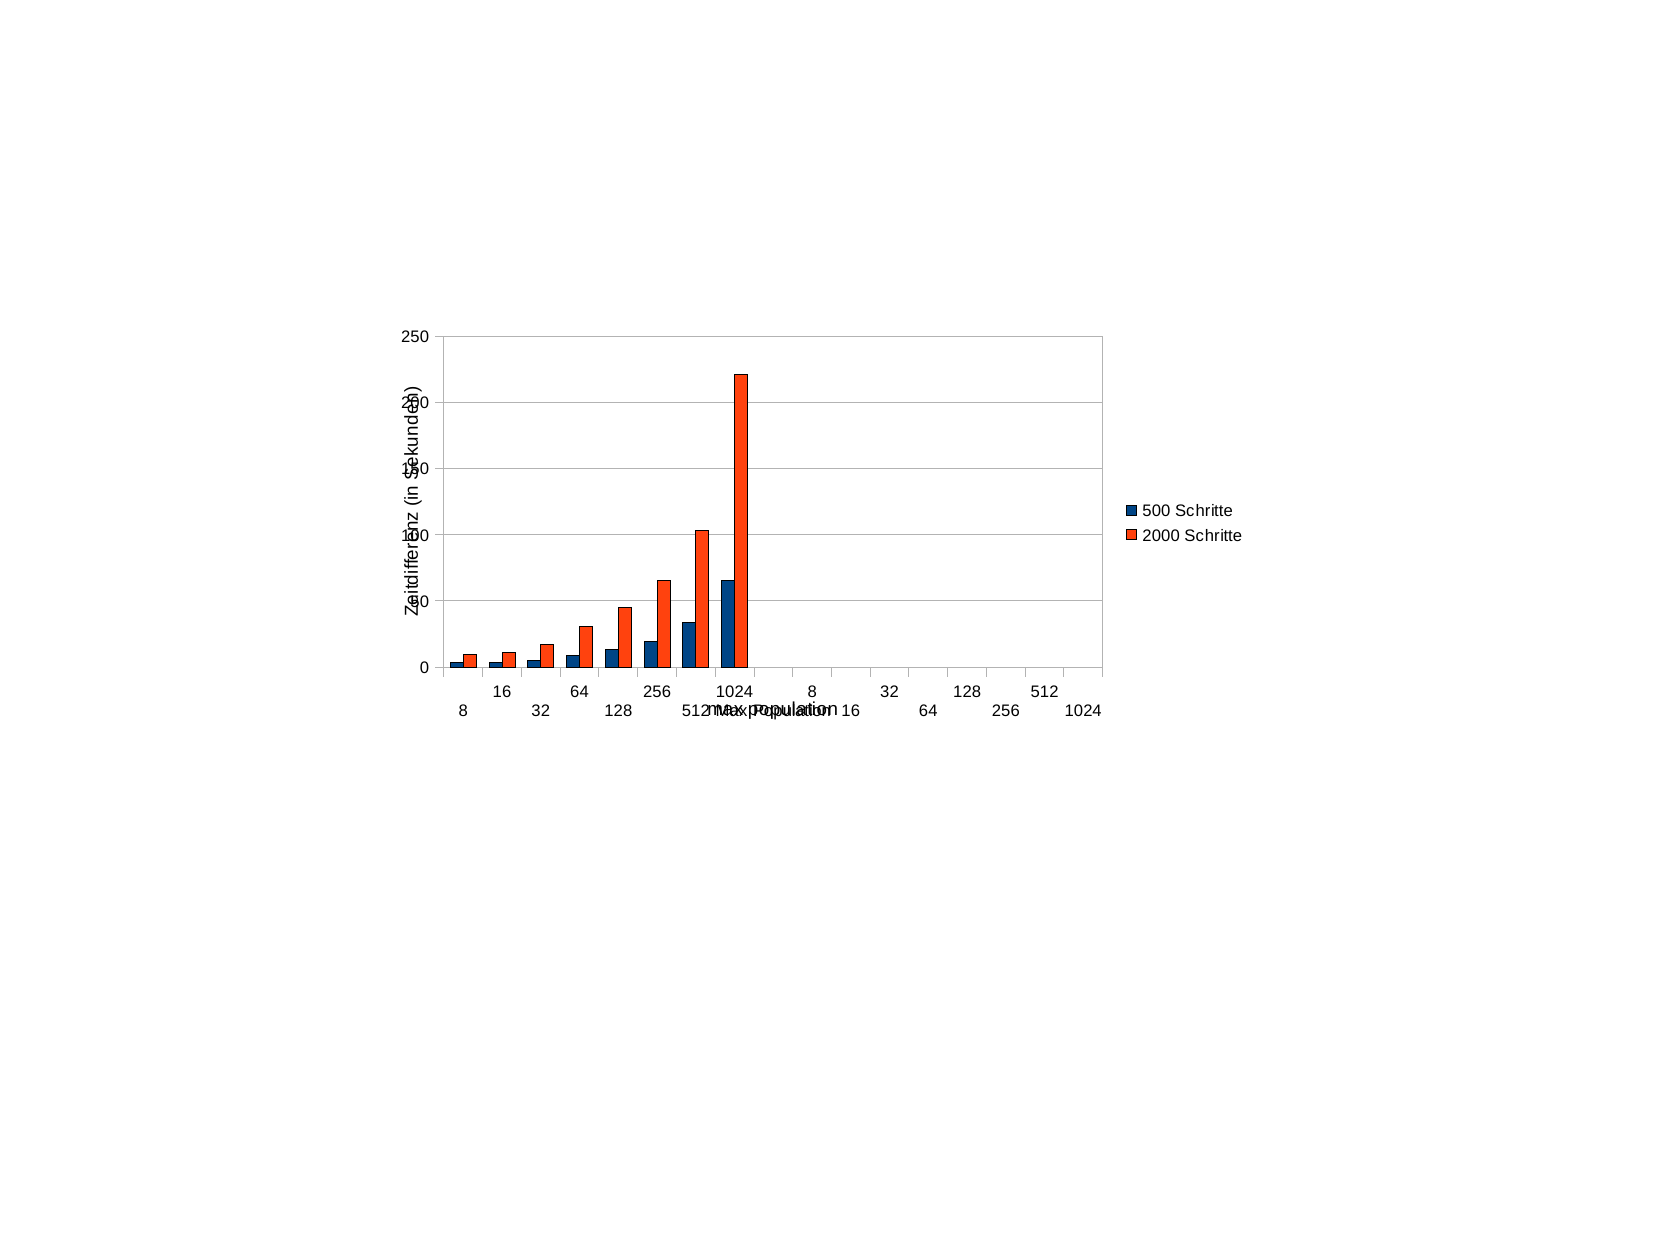

### Chart
| Category | 500 Schritte | 2000 Schritte |
|---|---|---|
| 8 | 3.2463 | 9.3722 |
| 16 | 3.3334 | 10.7012 |
| 32 | 5.1425 | 17.4302 |
| 64 | 8.7537 | 30.8028 |
| 128 | 13.0027 | 45.3451 |
| 256 | 19.0054 | 65.4588 |
| 512 | 33.9093 | 103.452 |
| 1024 | 65.2807 | 221.1942 |
| Max Population | None | None |
| 8 | None | None |
| 16 | None | None |
| 32 | None | None |
| 64 | None | None |
| 128 | None | None |
| 256 | None | None |
| 512 | None | None |
| 1024 | None | None |